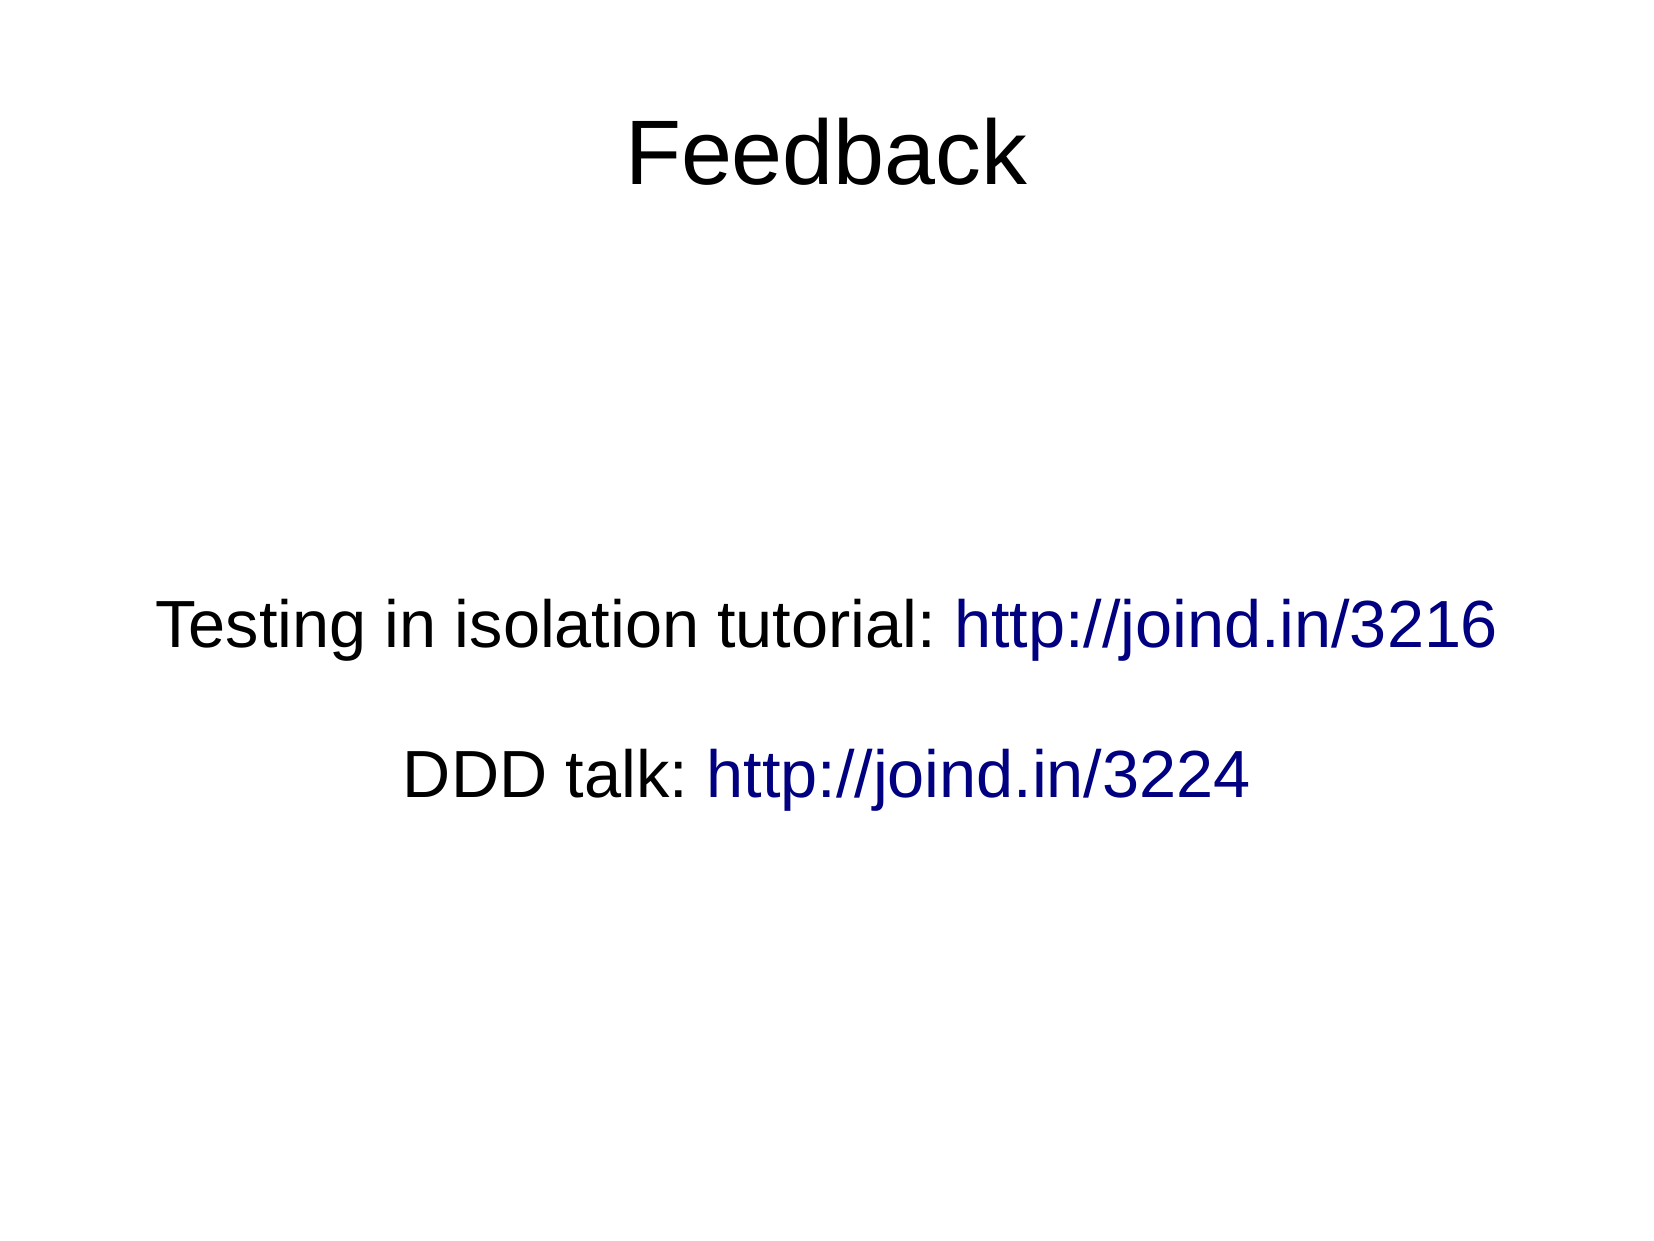

# Feedback
Testing in isolation tutorial: http://joind.in/3216
DDD talk: http://joind.in/3224